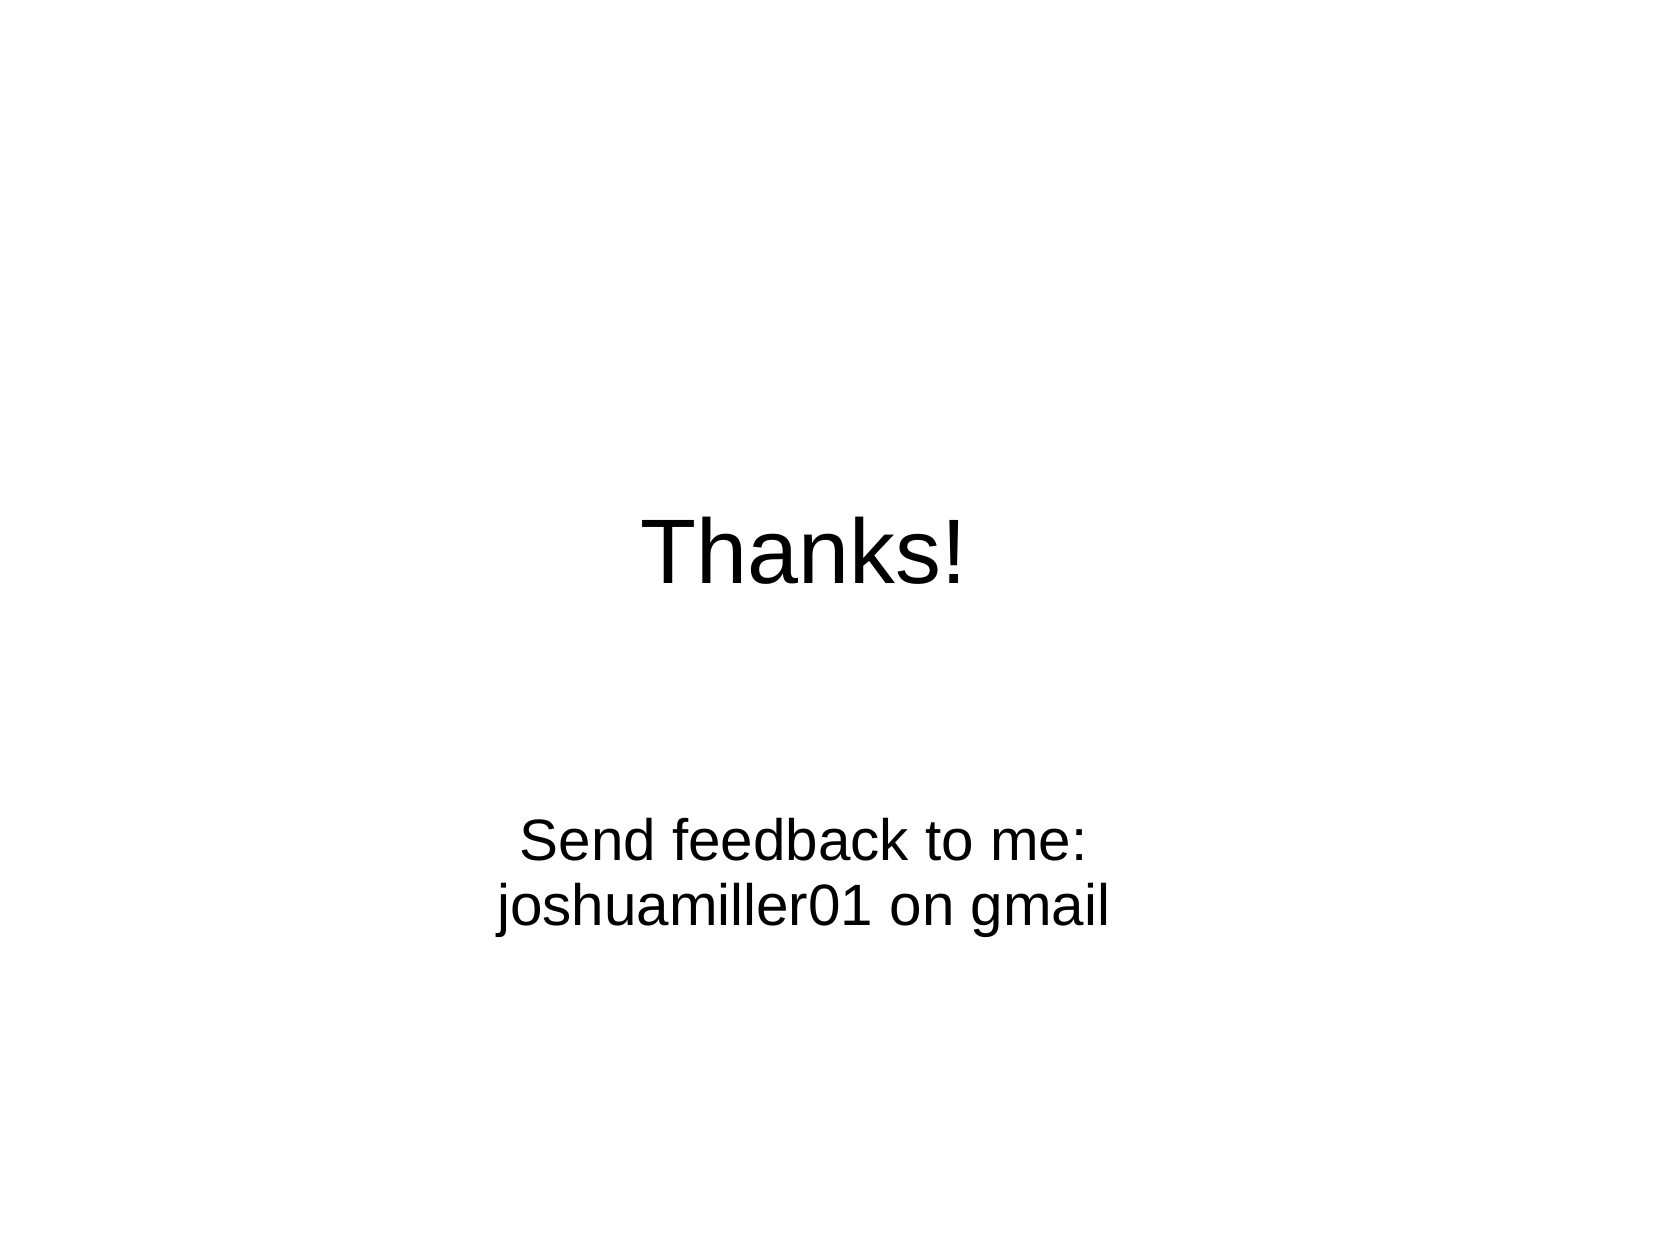

# Thanks! Send feedback to me: joshuamiller01 on gmail